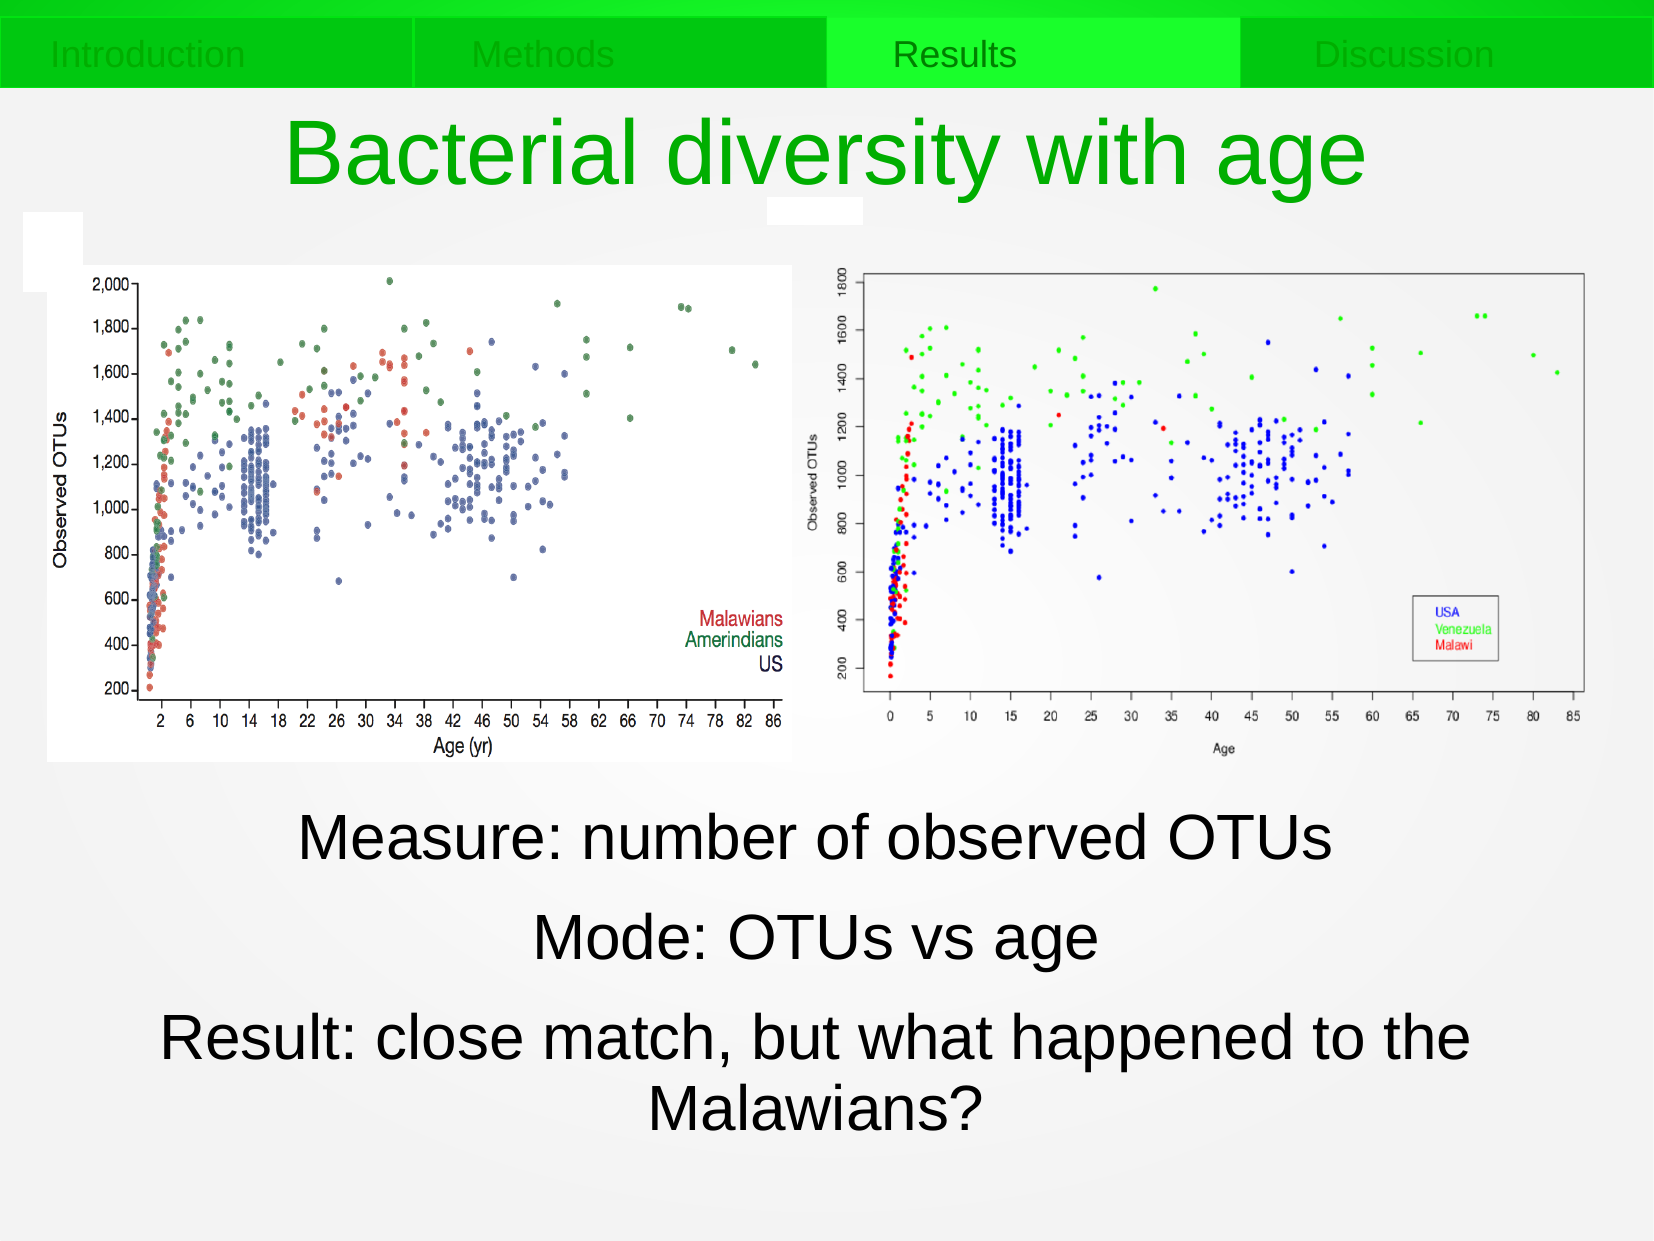

Introduction
Methods
Results
Discussion
# Bacterial diversity with age
Measure: number of observed OTUs
Mode: OTUs vs age
Result: close match, but what happened to the Malawians?